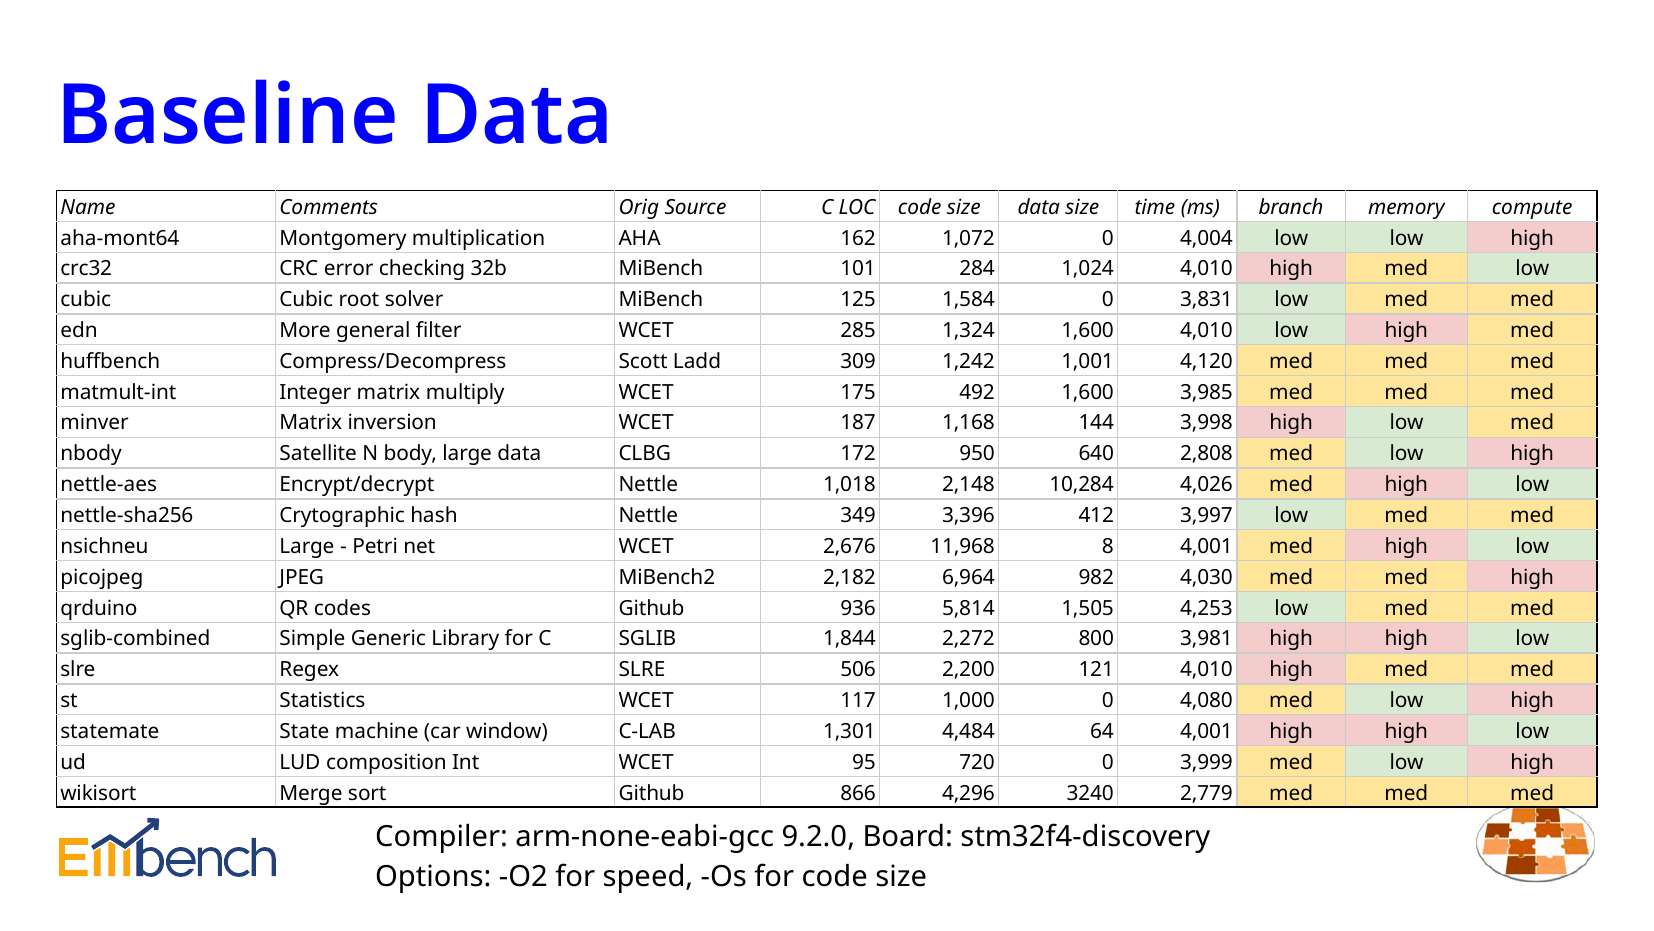

# Baseline Data
| Name | Comments | Orig Source | C LOC | code size | data size | time (ms) | branch | memory | compute |
| --- | --- | --- | --- | --- | --- | --- | --- | --- | --- |
| aha-mont64 | Montgomery multiplication | AHA | 162 | 1,072 | 0 | 4,004 | low | low | high |
| crc32 | CRC error checking 32b | MiBench | 101 | 284 | 1,024 | 4,010 | high | med | low |
| cubic | Cubic root solver | MiBench | 125 | 1,584 | 0 | 3,831 | low | med | med |
| edn | More general filter | WCET | 285 | 1,324 | 1,600 | 4,010 | low | high | med |
| huffbench | Compress/Decompress | Scott Ladd | 309 | 1,242 | 1,001 | 4,120 | med | med | med |
| matmult-int | Integer matrix multiply | WCET | 175 | 492 | 1,600 | 3,985 | med | med | med |
| minver | Matrix inversion | WCET | 187 | 1,168 | 144 | 3,998 | high | low | med |
| nbody | Satellite N body, large data | CLBG | 172 | 950 | 640 | 2,808 | med | low | high |
| nettle-aes | Encrypt/decrypt | Nettle | 1,018 | 2,148 | 10,284 | 4,026 | med | high | low |
| nettle-sha256 | Crytographic hash | Nettle | 349 | 3,396 | 412 | 3,997 | low | med | med |
| nsichneu | Large - Petri net | WCET | 2,676 | 11,968 | 8 | 4,001 | med | high | low |
| picojpeg | JPEG | MiBench2 | 2,182 | 6,964 | 982 | 4,030 | med | med | high |
| qrduino | QR codes | Github | 936 | 5,814 | 1,505 | 4,253 | low | med | med |
| sglib-combined | Simple Generic Library for C | SGLIB | 1,844 | 2,272 | 800 | 3,981 | high | high | low |
| slre | Regex | SLRE | 506 | 2,200 | 121 | 4,010 | high | med | med |
| st | Statistics | WCET | 117 | 1,000 | 0 | 4,080 | med | low | high |
| statemate | State machine (car window) | C-LAB | 1,301 | 4,484 | 64 | 4,001 | high | high | low |
| ud | LUD composition Int | WCET | 95 | 720 | 0 | 3,999 | med | low | high |
| wikisort | Merge sort | Github | 866 | 4,296 | 3240 | 2,779 | med | med | med |
Compiler: arm-none-eabi-gcc 9.2.0, Board: stm32f4-discovery
Options: -O2 for speed, -Os for code size